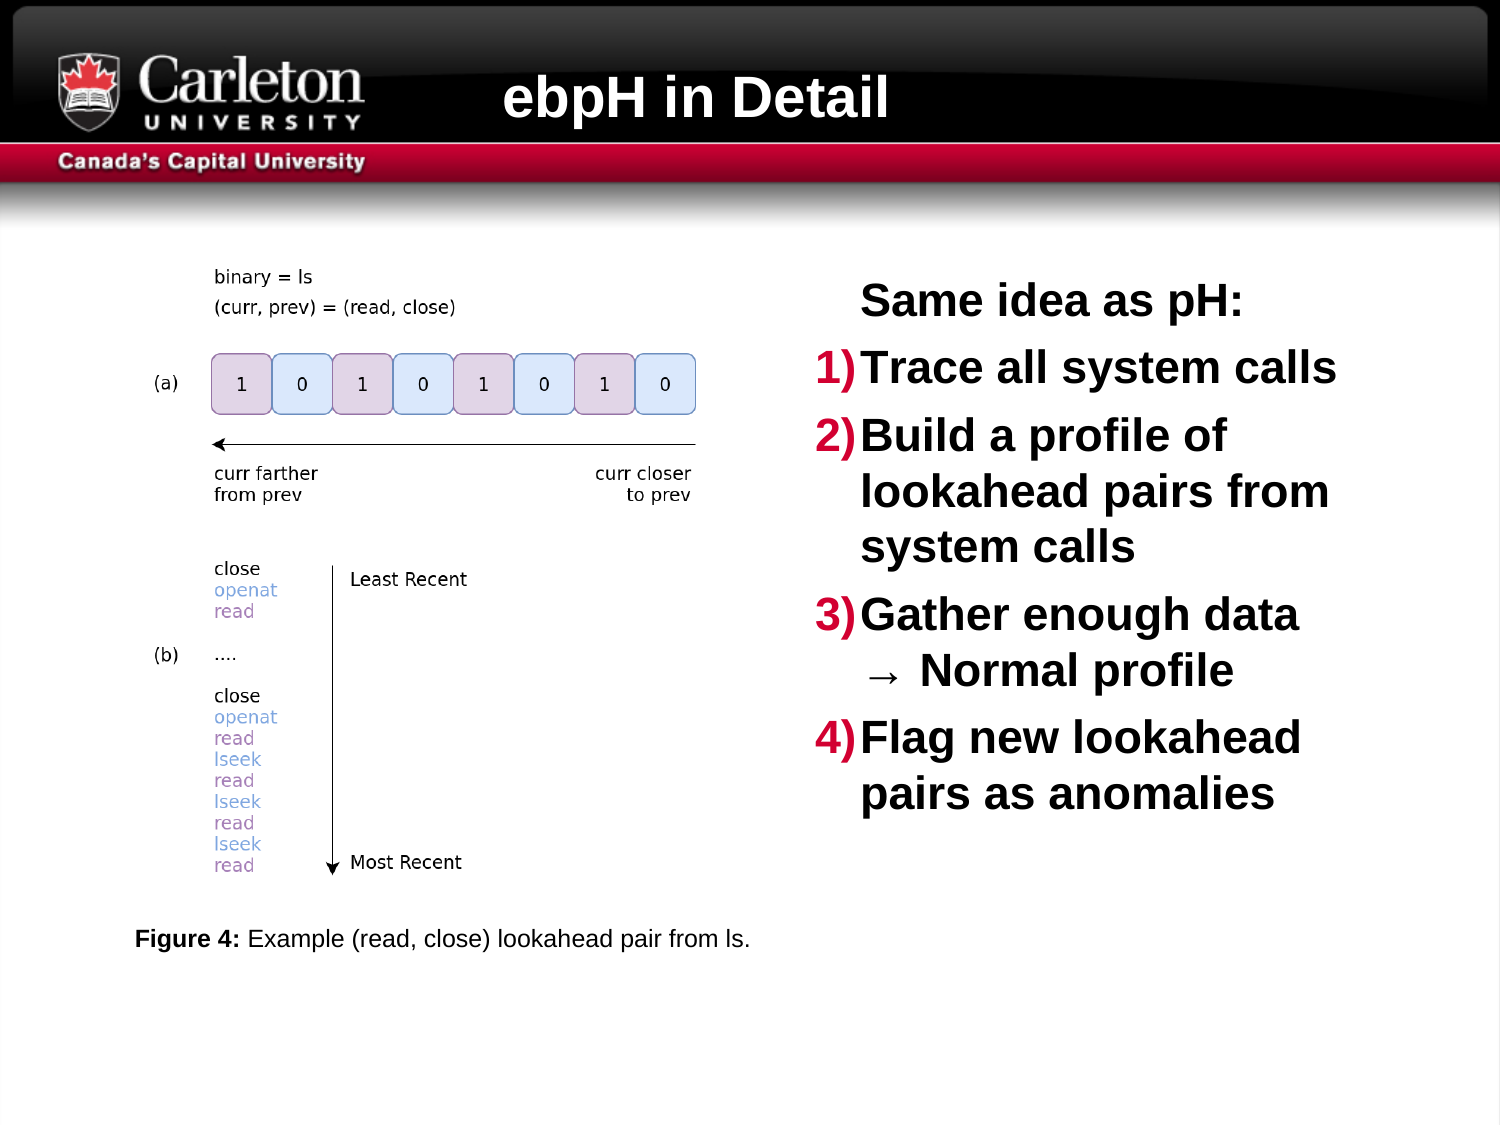

# ebpH in Detail
Same idea as pH:
Trace all system calls
Build a profile of lookahead pairs from system calls
Gather enough data → Normal profile
Flag new lookahead pairs as anomalies
Figure 4: Example (read, close) lookahead pair from ls.